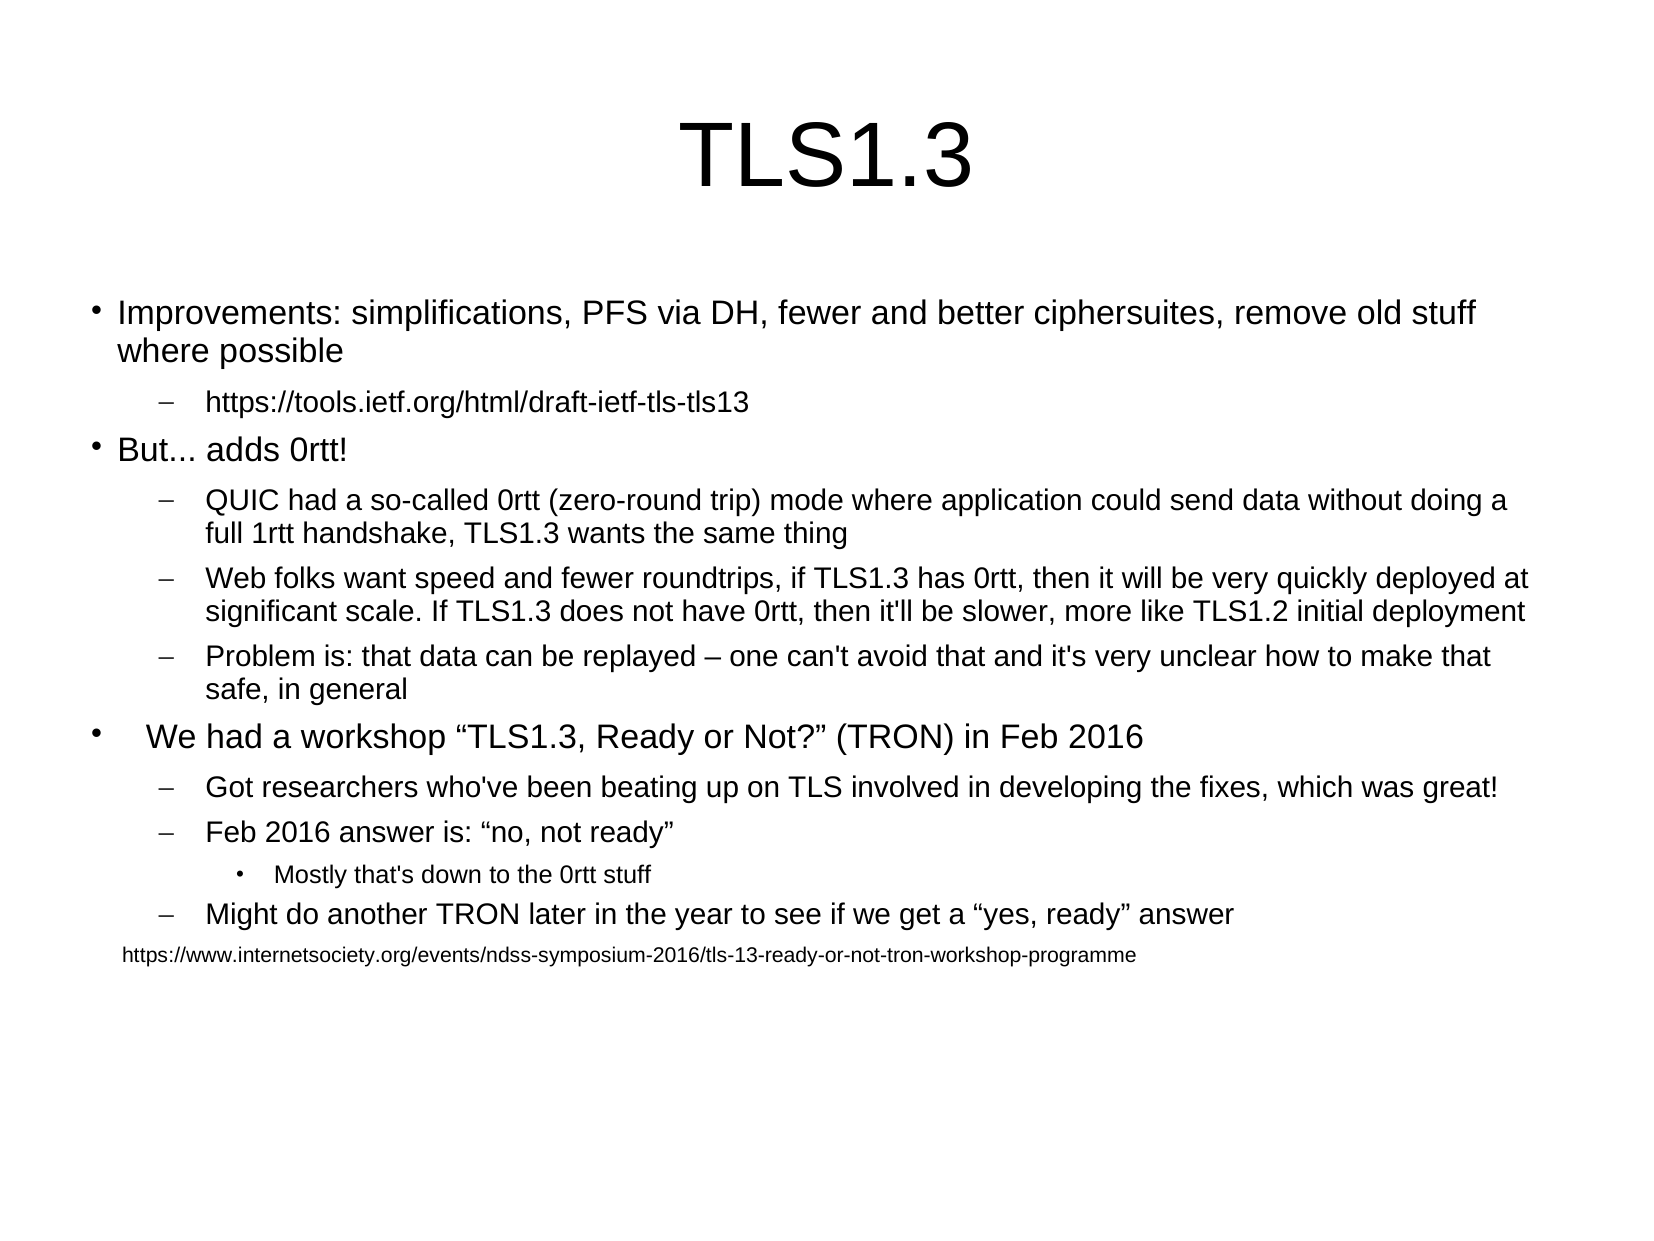

# TLS1.3
Improvements: simplifications, PFS via DH, fewer and better ciphersuites, remove old stuff where possible
https://tools.ietf.org/html/draft-ietf-tls-tls13
But... adds 0rtt!
QUIC had a so-called 0rtt (zero-round trip) mode where application could send data without doing a full 1rtt handshake, TLS1.3 wants the same thing
Web folks want speed and fewer roundtrips, if TLS1.3 has 0rtt, then it will be very quickly deployed at significant scale. If TLS1.3 does not have 0rtt, then it'll be slower, more like TLS1.2 initial deployment
Problem is: that data can be replayed – one can't avoid that and it's very unclear how to make that safe, in general
We had a workshop “TLS1.3, Ready or Not?” (TRON) in Feb 2016
Got researchers who've been beating up on TLS involved in developing the fixes, which was great!
Feb 2016 answer is: “no, not ready”
Mostly that's down to the 0rtt stuff
Might do another TRON later in the year to see if we get a “yes, ready” answer
https://www.internetsociety.org/events/ndss-symposium-2016/tls-13-ready-or-not-tron-workshop-programme